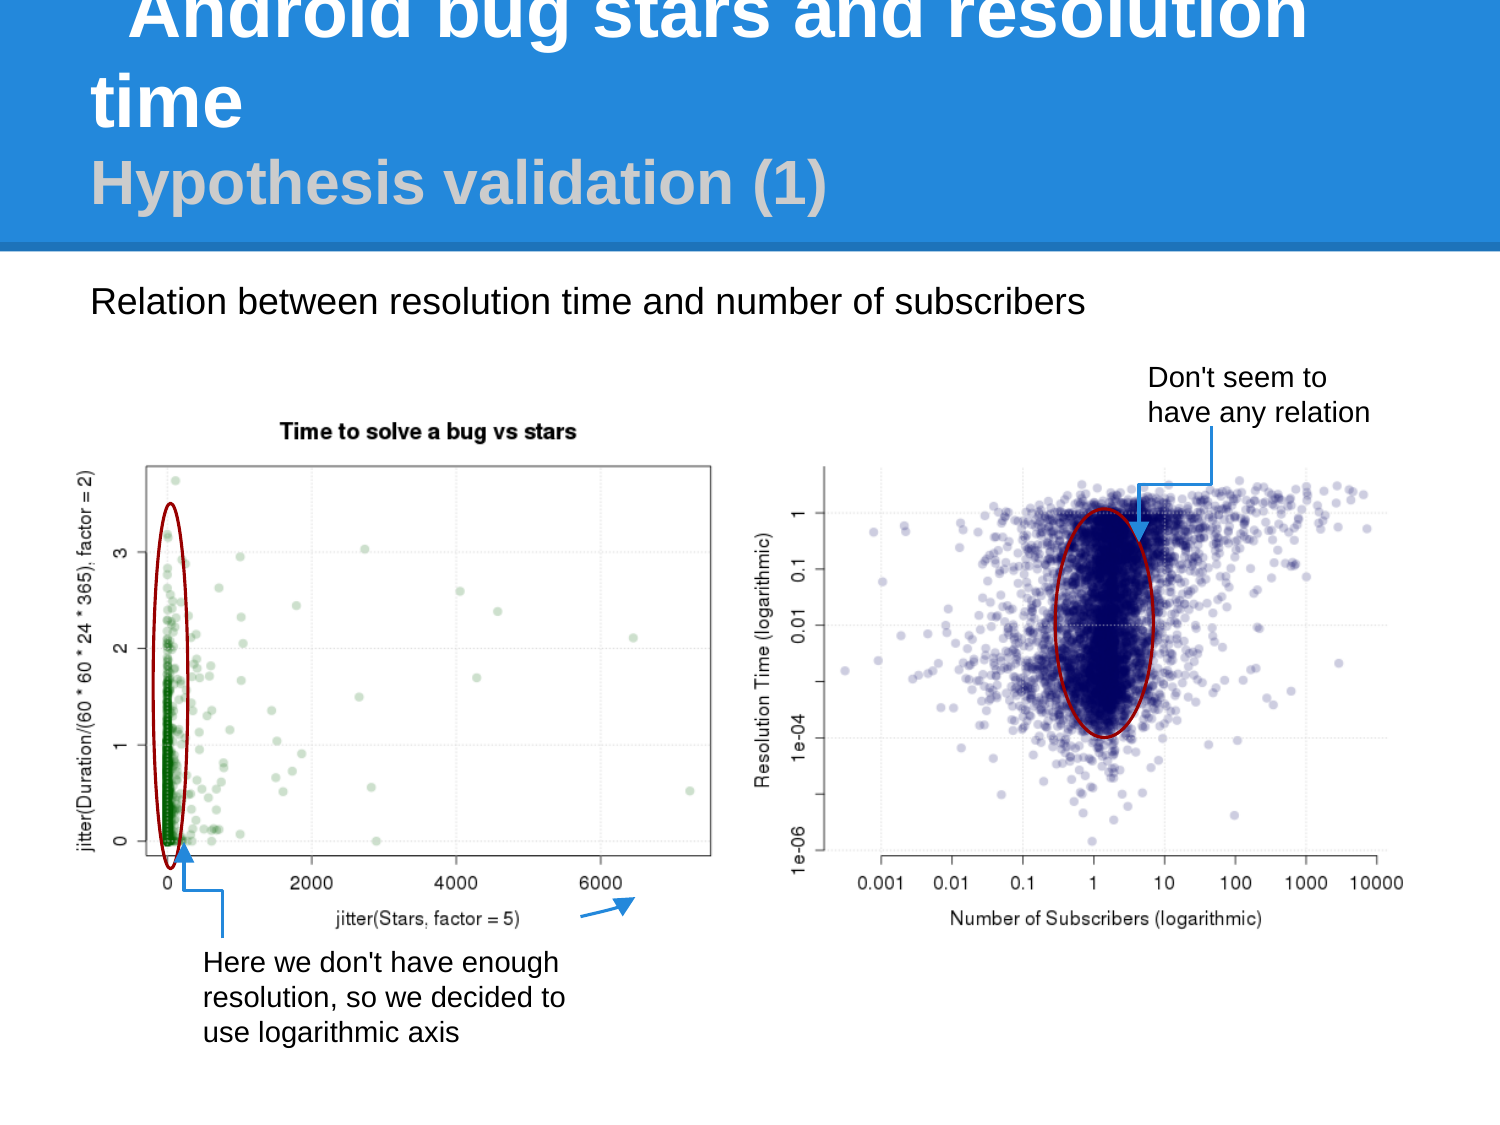

Android bug stars and resolution time
Hypothesis validation (1)
# Relation between resolution time and number of subscribers
Don't seem to have any relation
Here we don't have enough resolution, so we decided to use logarithmic axis